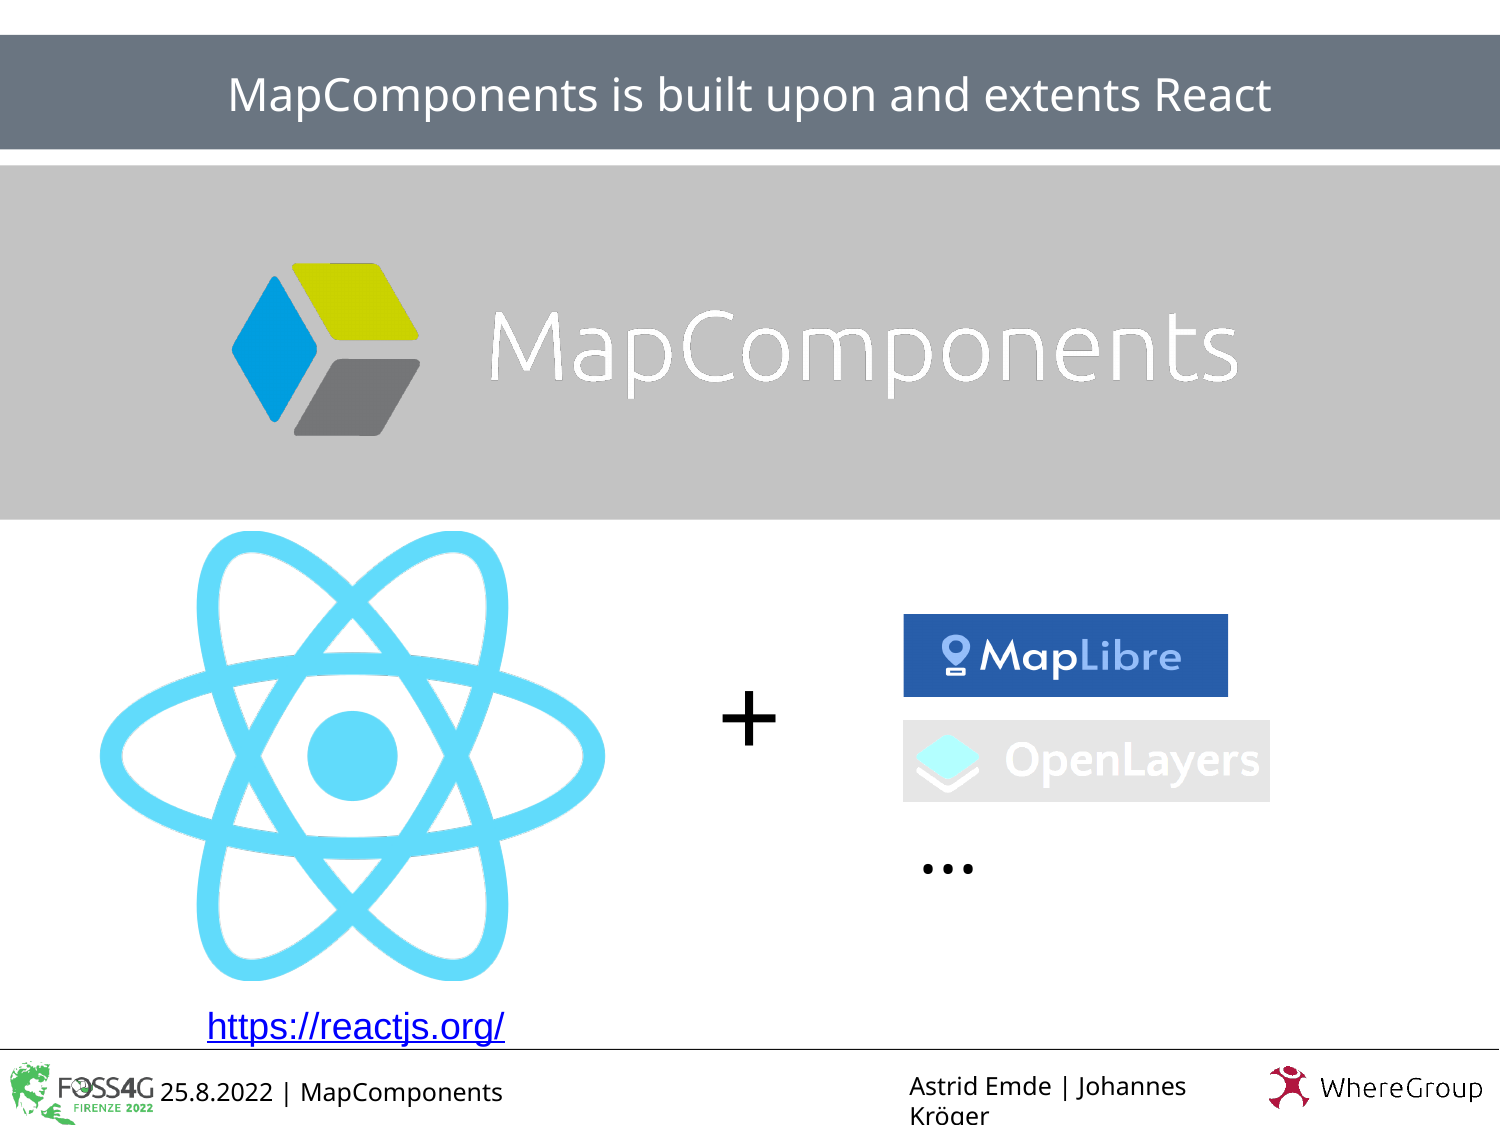

MapComponents is built upon and extents React
+
...
https://reactjs.org/